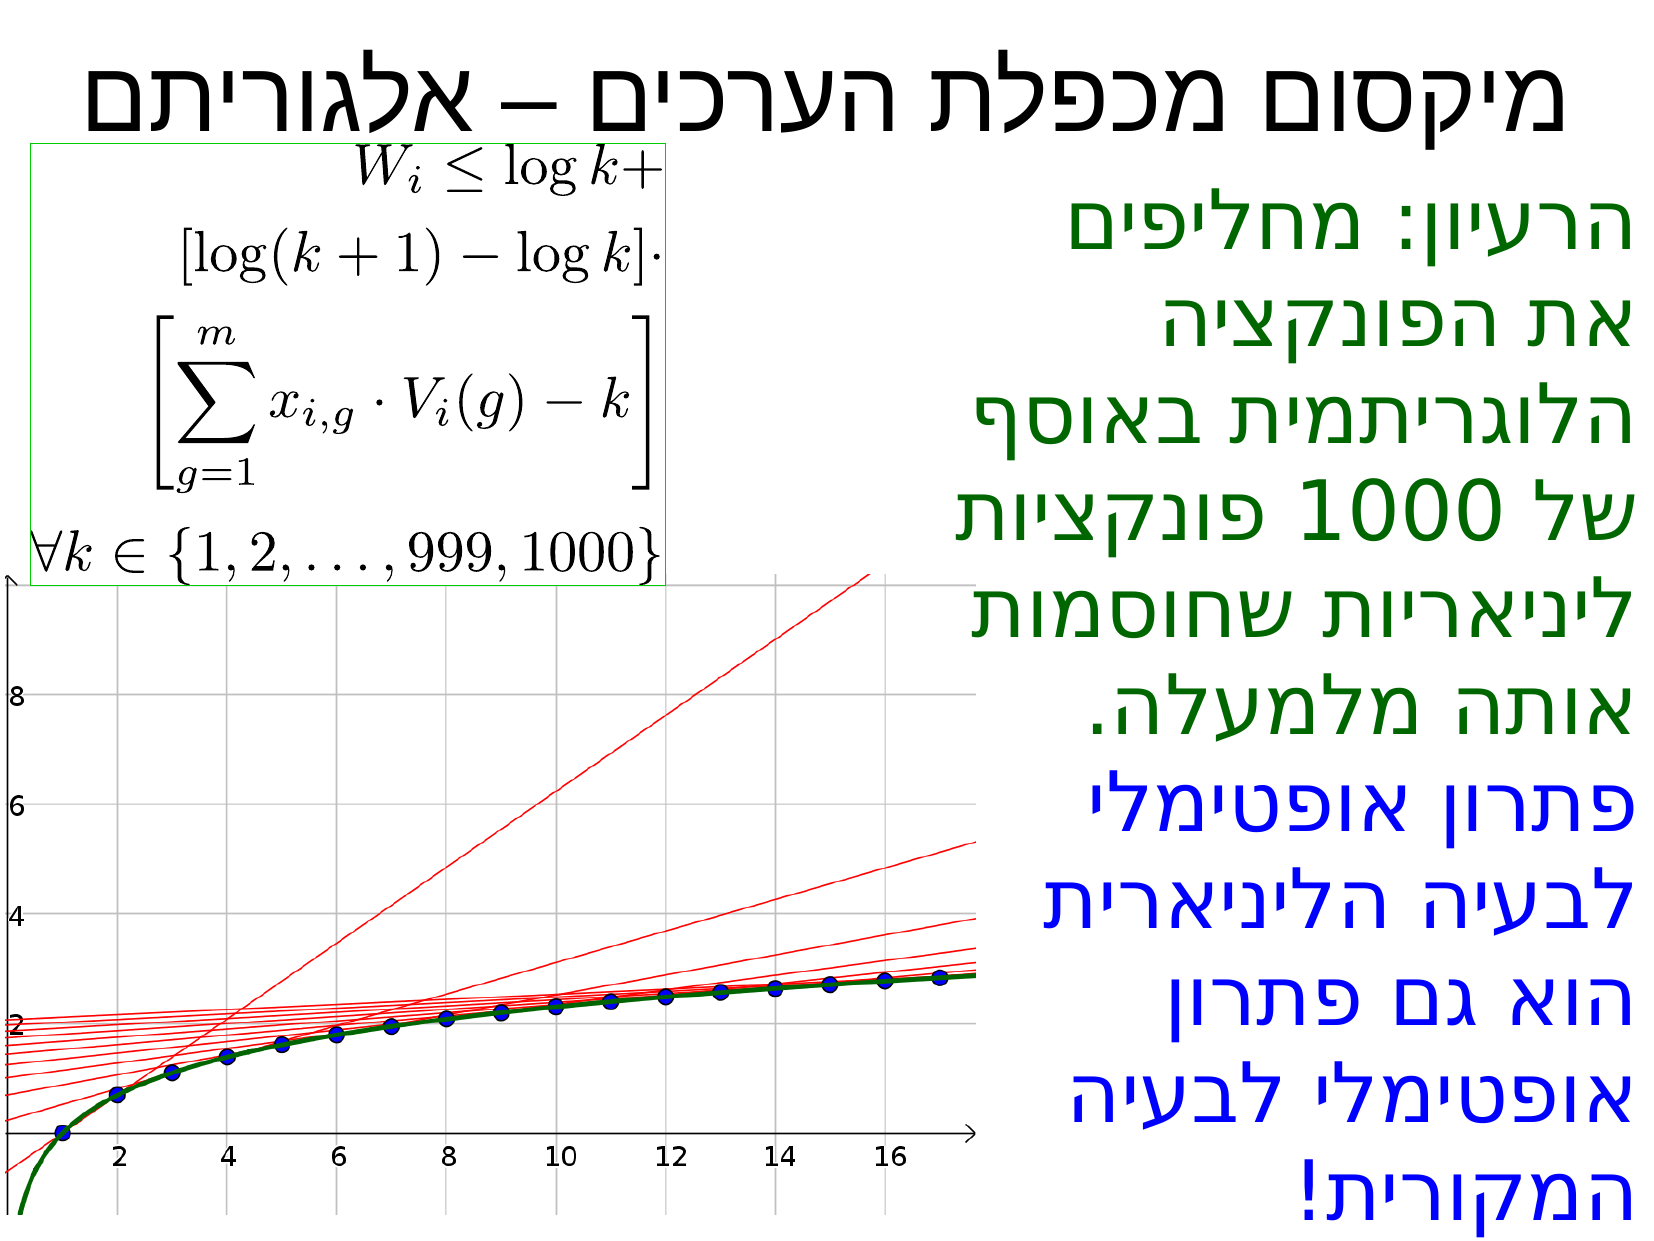

# מיקסום מכפלת הערכים – אלגוריתם
הרעיון: מחליפים את הפונקציה הלוגריתמית באוסף של 1000 פונקציות ליניאריות שחוסמות אותה מלמעלה.
פתרון אופטימלי לבעיה הליניארית הוא גם פתרון אופטימלי לבעיה המקורית!